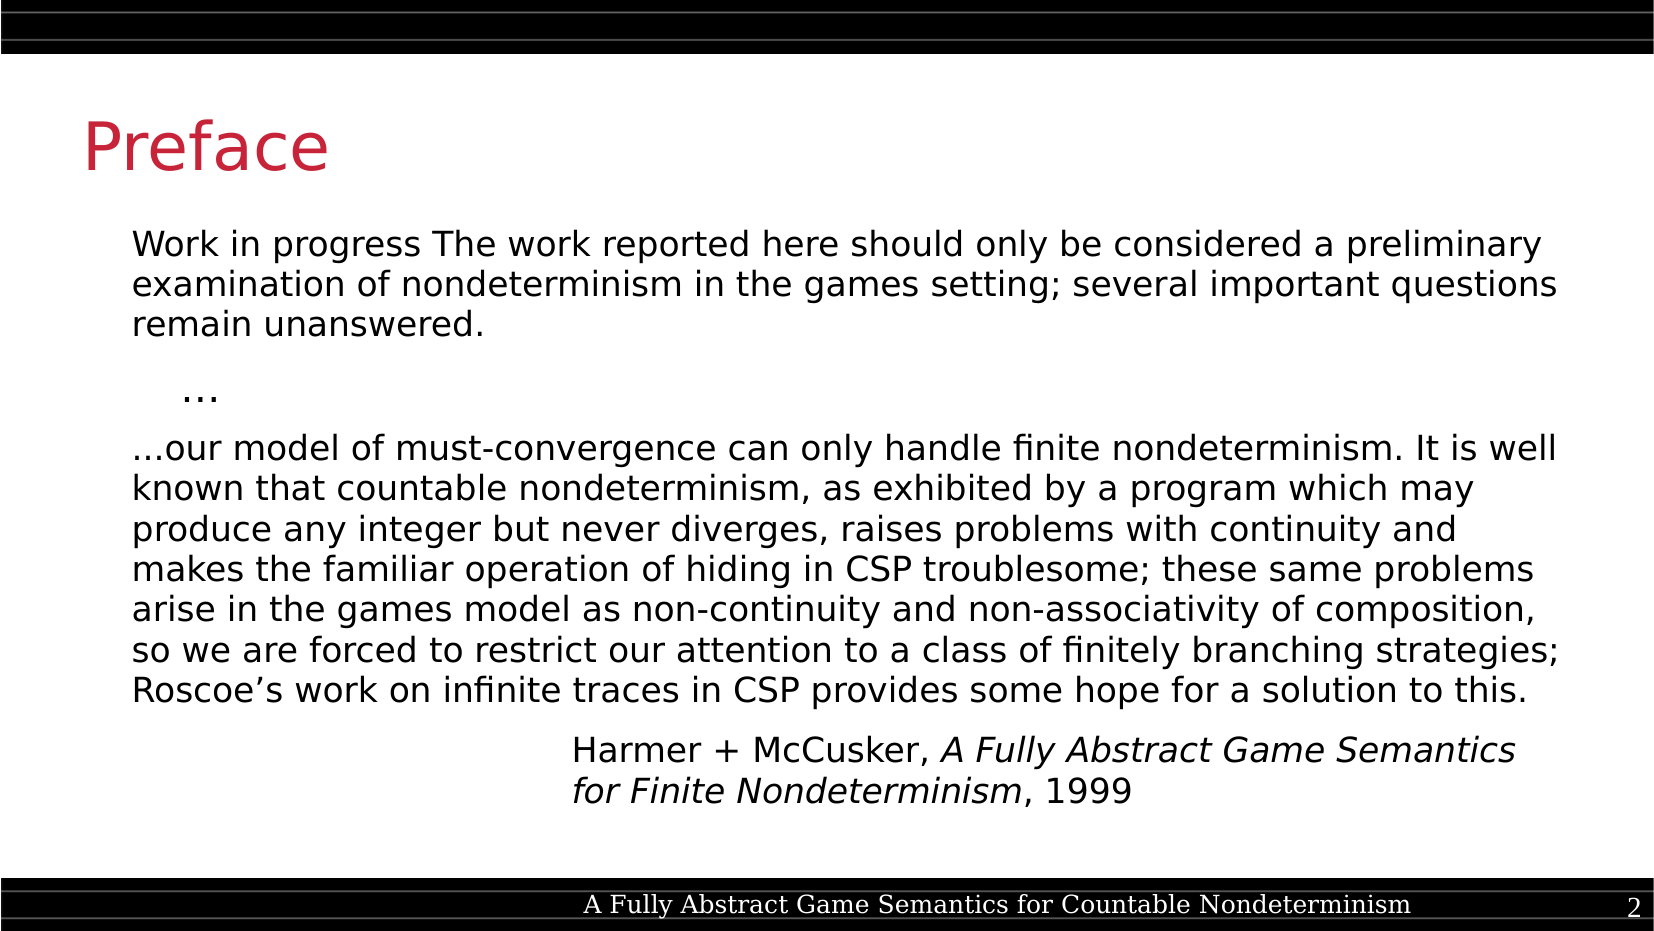

# Preface
Work in progress The work reported here should only be considered a preliminary examination of nondeterminism in the games setting; several important questions remain unanswered.
…
...our model of must-convergence can only handle finite nondeterminism. It is well known that countable nondeterminism, as exhibited by a program which may produce any integer but never diverges, raises problems with continuity and makes the familiar operation of hiding in CSP troublesome; these same problems arise in the games model as non-continuity and non-associativity of composition, so we are forced to restrict our attention to a class of finitely branching strategies; Roscoe’s work on infinite traces in CSP provides some hope for a solution to this.
Harmer + McCusker, A Fully Abstract Game Semantics for Finite Nondeterminism, 1999